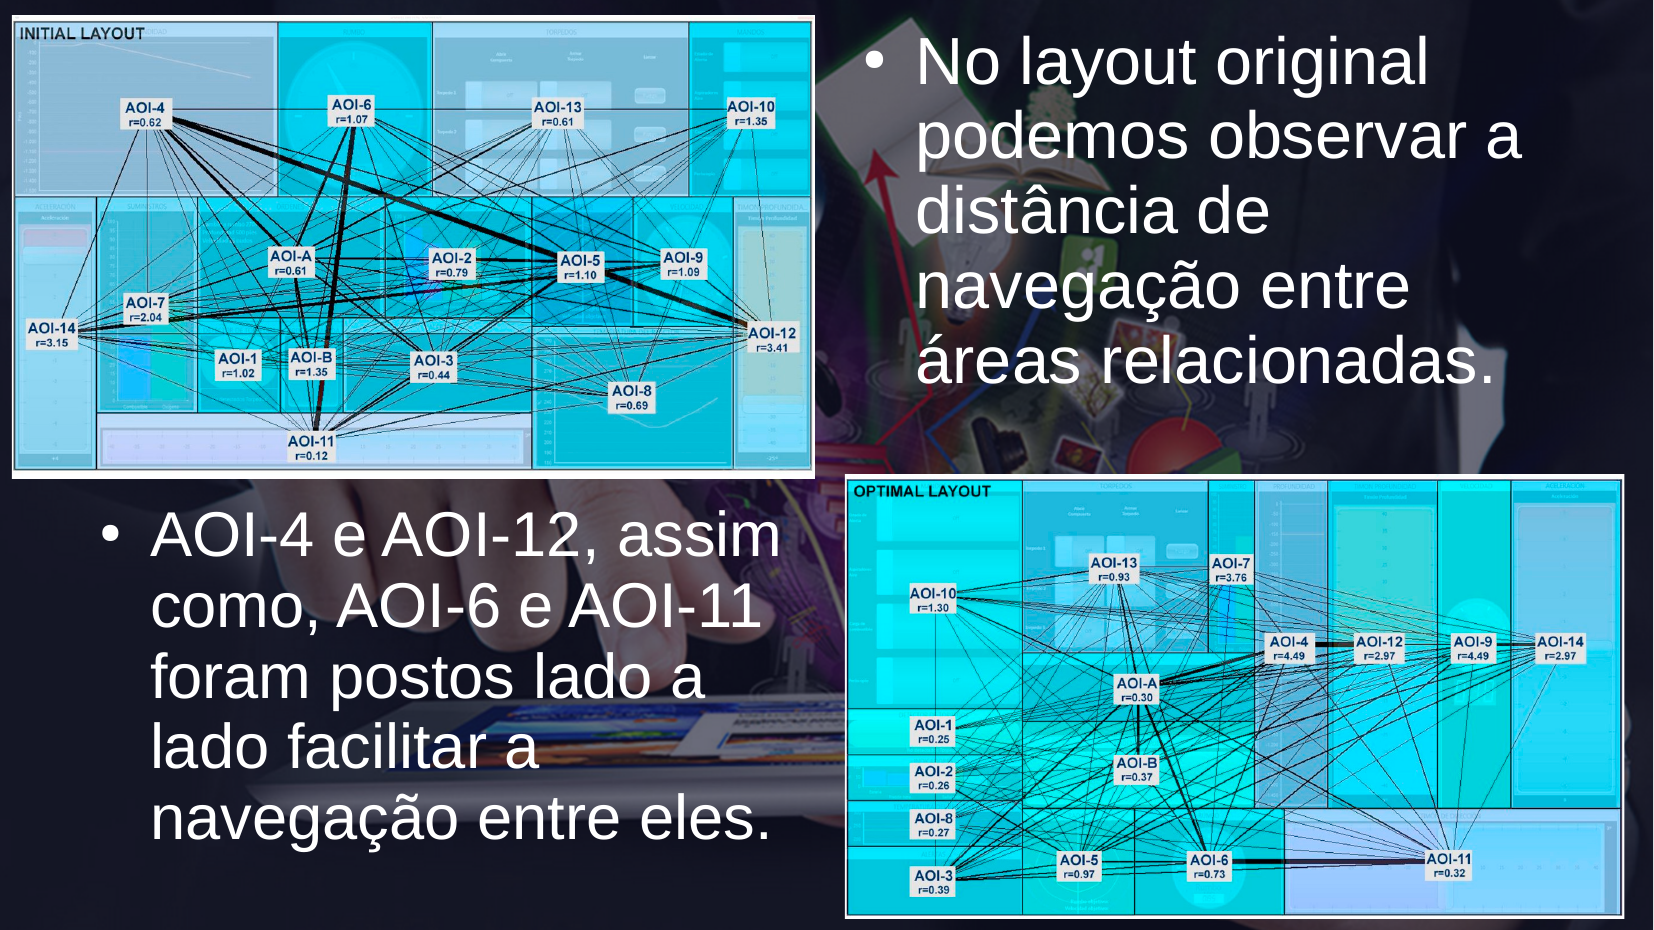

# No layout original podemos observar a distância de navegação entre áreas relacionadas.
AOI-4 e AOI-12, assim como, AOI-6 e AOI-11 foram postos lado a lado facilitar a navegação entre eles.